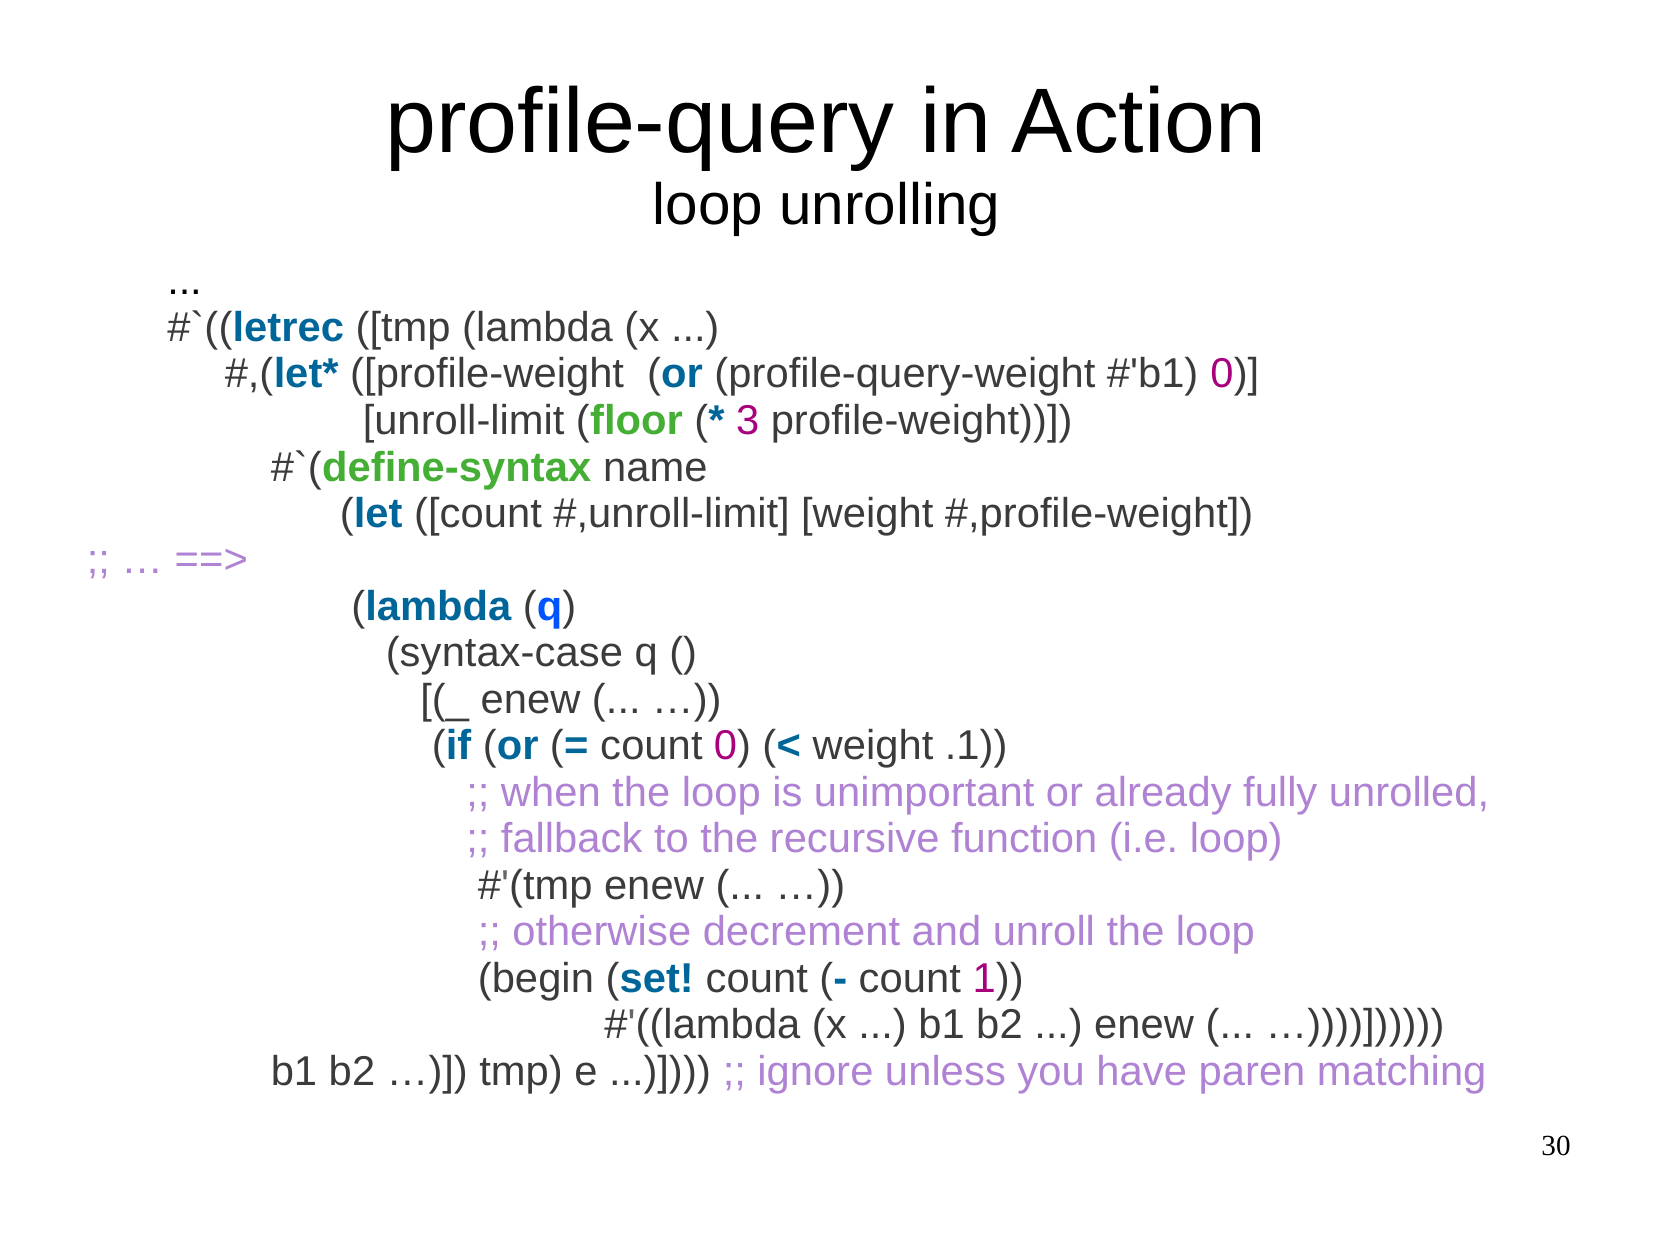

# profile-query in Action loop unrolling
 ...
 #`((letrec ([tmp (lambda (x ...)
 #,(let* ([profile-weight (or (profile-query-weight #'b1) 0)]
 [unroll-limit (floor (* 3 profile-weight))])
 #`(define-syntax name
 (let ([count #,unroll-limit] [weight #,profile-weight])
;; … ==>
 (lambda (q)
 (syntax-case q ()
 [(_ enew (... …))
 (if (or (= count 0) (< weight .1))
 ;; when the loop is unimportant or already fully unrolled,
 ;; fallback to the recursive function (i.e. loop)
 #'(tmp enew (... …))
 ;; otherwise decrement and unroll the loop
 (begin (set! count (- count 1))
 #'((lambda (x ...) b1 b2 ...) enew (... …))))])))))
 b1 b2 …)]) tmp) e ...)]))) ;; ignore unless you have paren matching
30